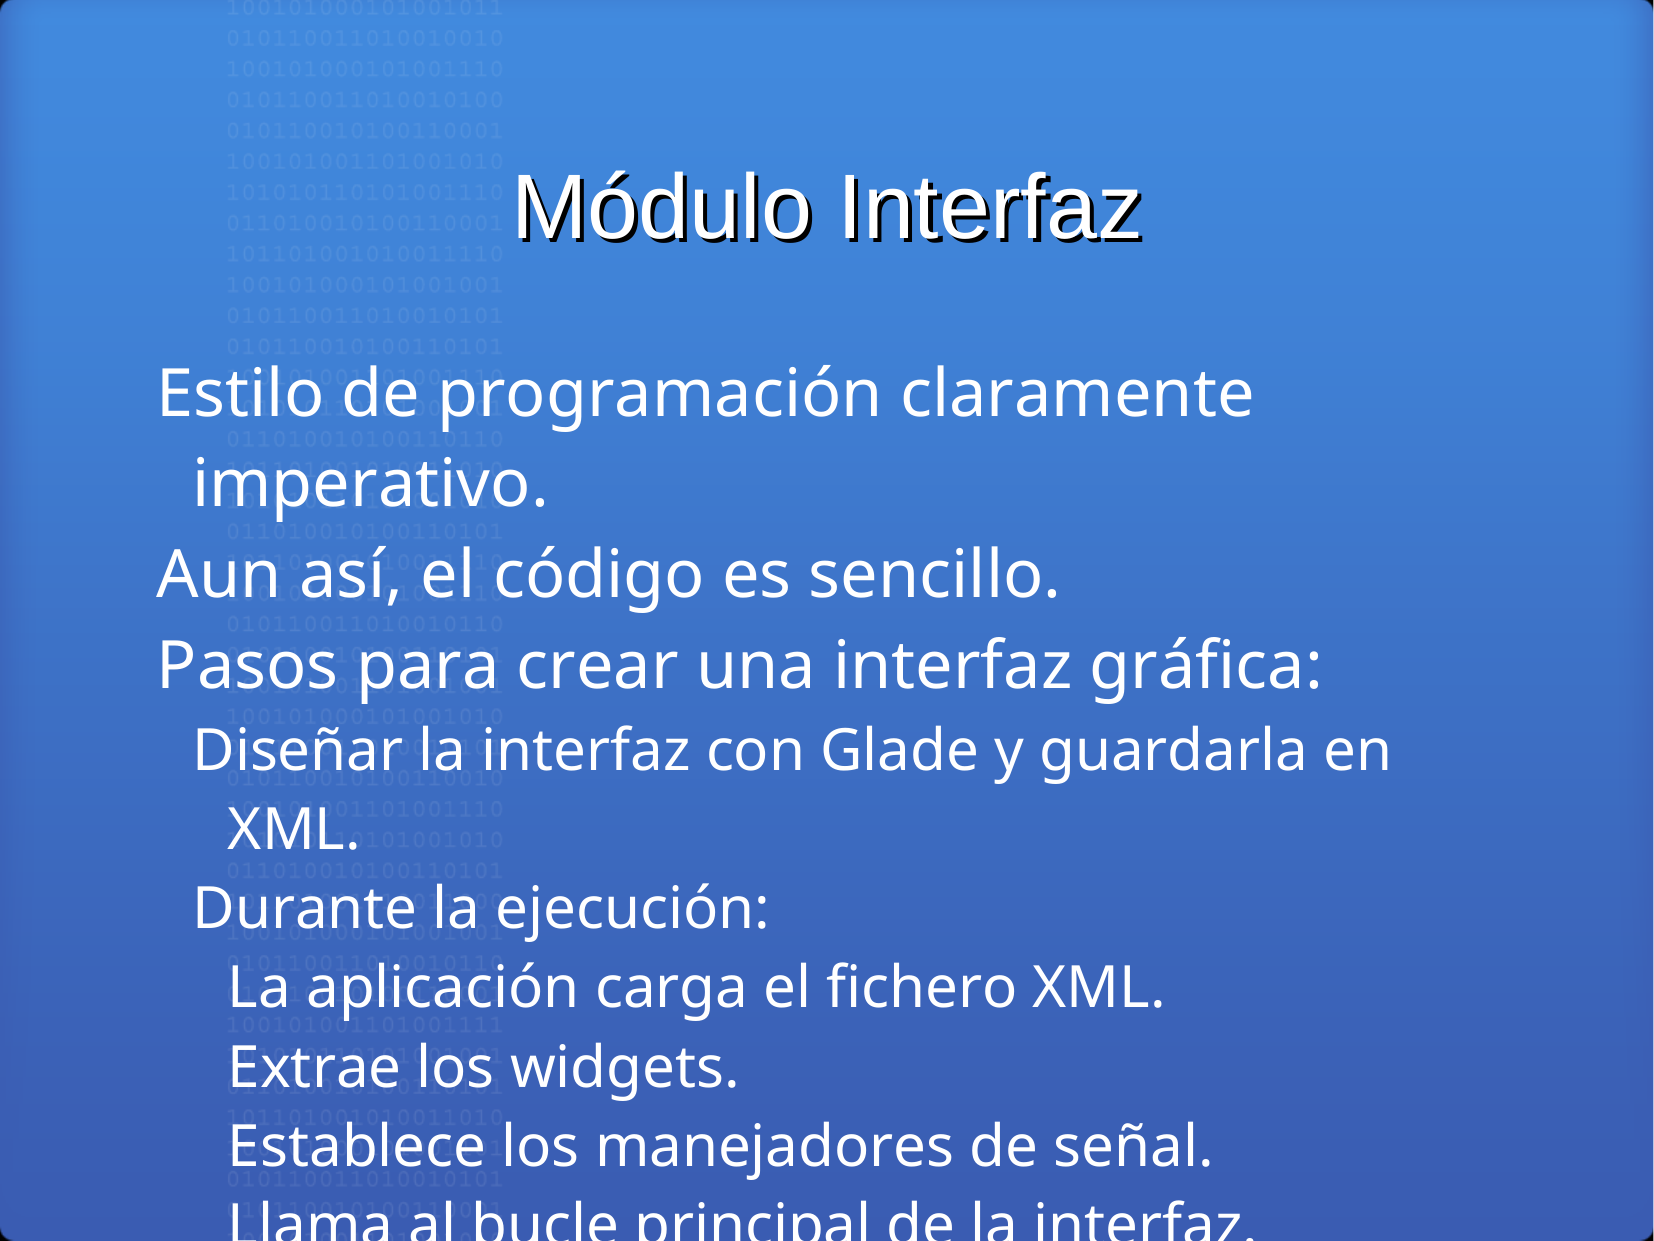

# Módulo Interfaz
Estilo de programación claramente imperativo.
Aun así, el código es sencillo.
Pasos para crear una interfaz gráfica:
Diseñar la interfaz con Glade y guardarla en XML.
Durante la ejecución:
La aplicación carga el fichero XML.
Extrae los widgets.
Establece los manejadores de señal.
Llama al bucle principal de la interfaz.